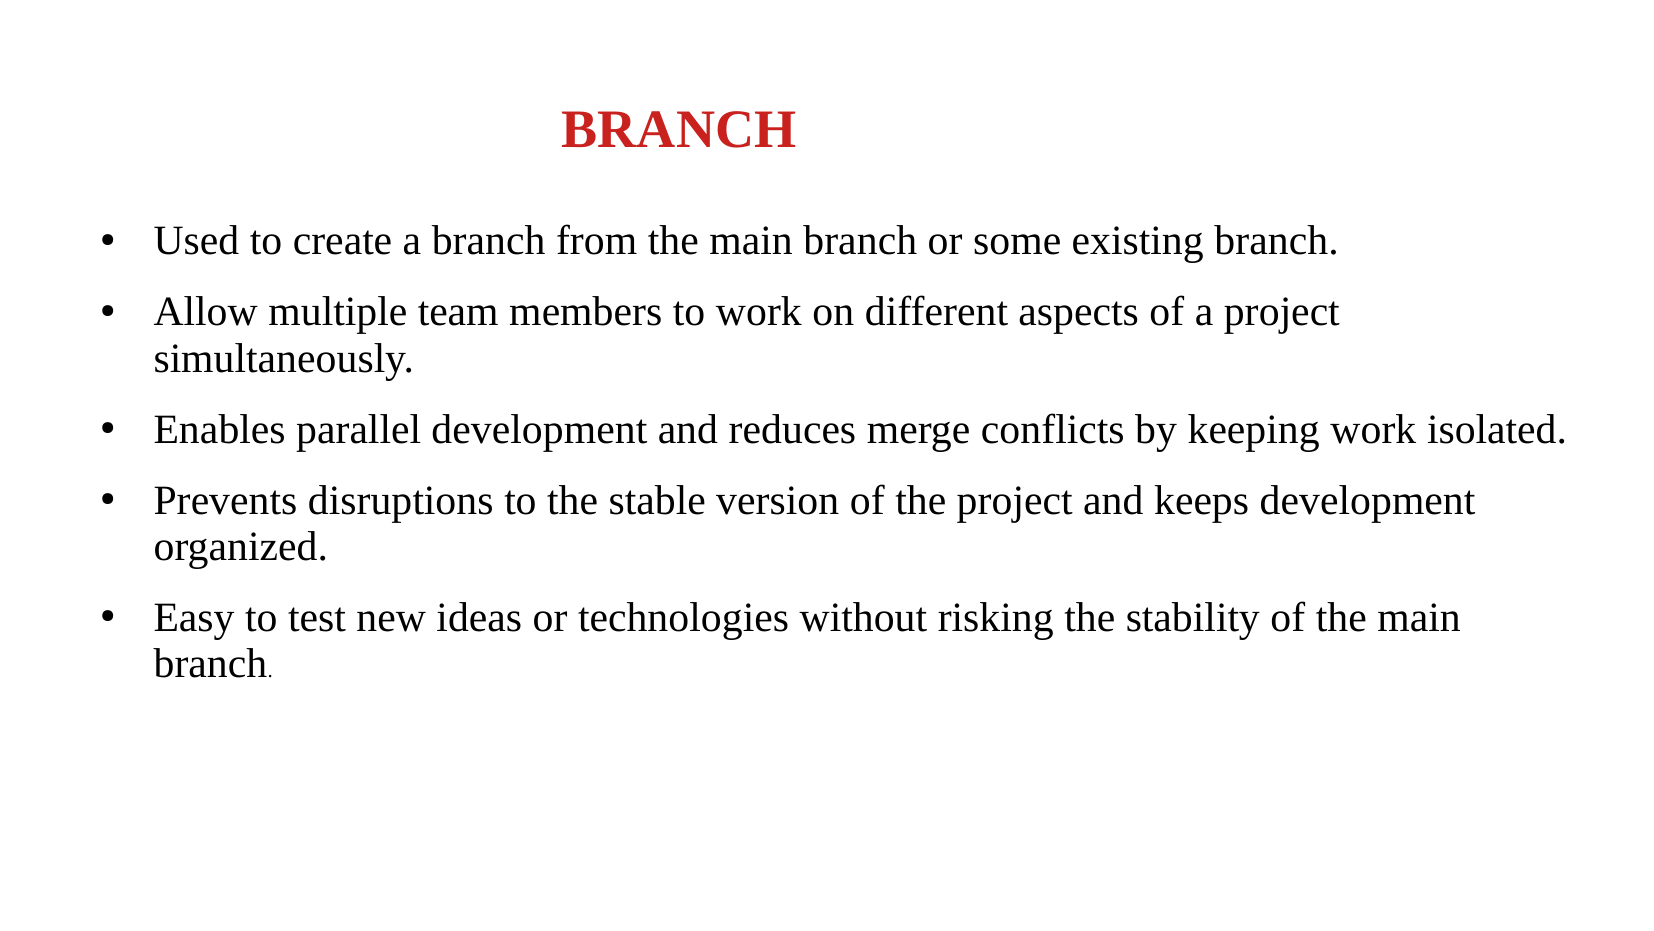

# BRANCH
Used to create a branch from the main branch or some existing branch.
Allow multiple team members to work on different aspects of a project simultaneously.
Enables parallel development and reduces merge conflicts by keeping work isolated.
Prevents disruptions to the stable version of the project and keeps development organized.
Easy to test new ideas or technologies without risking the stability of the main branch.